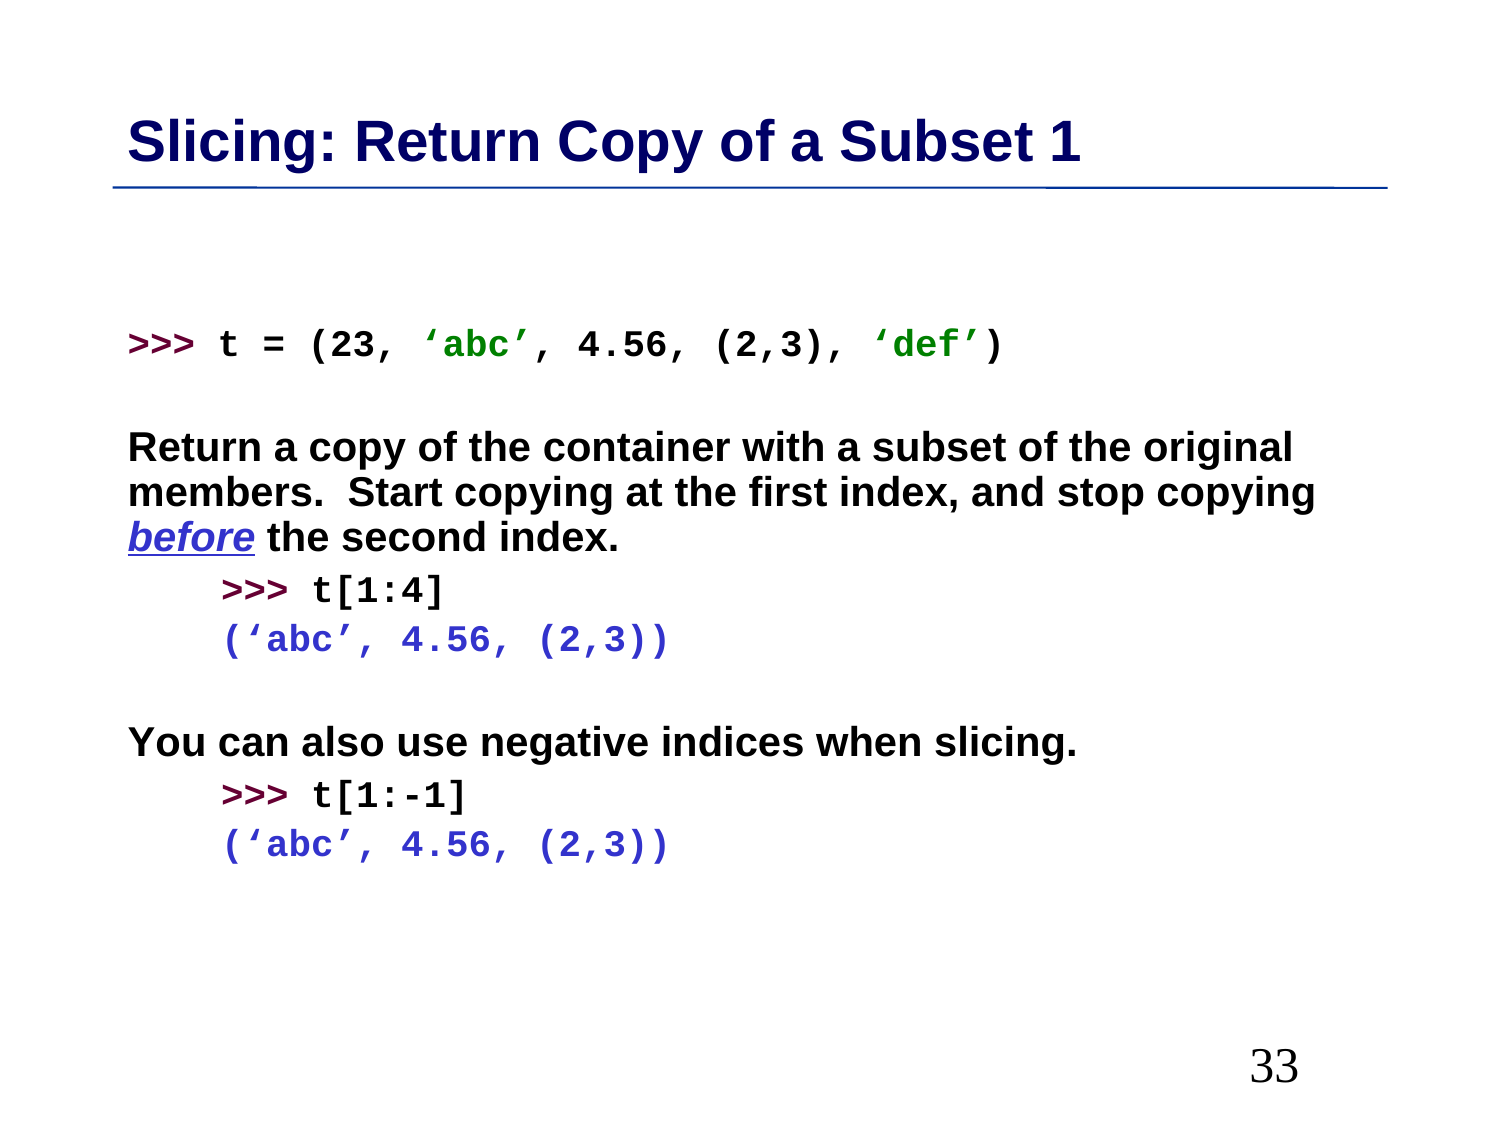

# Slicing: Return Copy of a Subset 1
>>> t = (23, ‘abc’, 4.56, (2,3), ‘def’)
Return a copy of the container with a subset of the original members. Start copying at the first index, and stop copying before the second index.
		>>> t[1:4]
		(‘abc’, 4.56, (2,3))
You can also use negative indices when slicing.
		>>> t[1:-1]
		(‘abc’, 4.56, (2,3))
 32